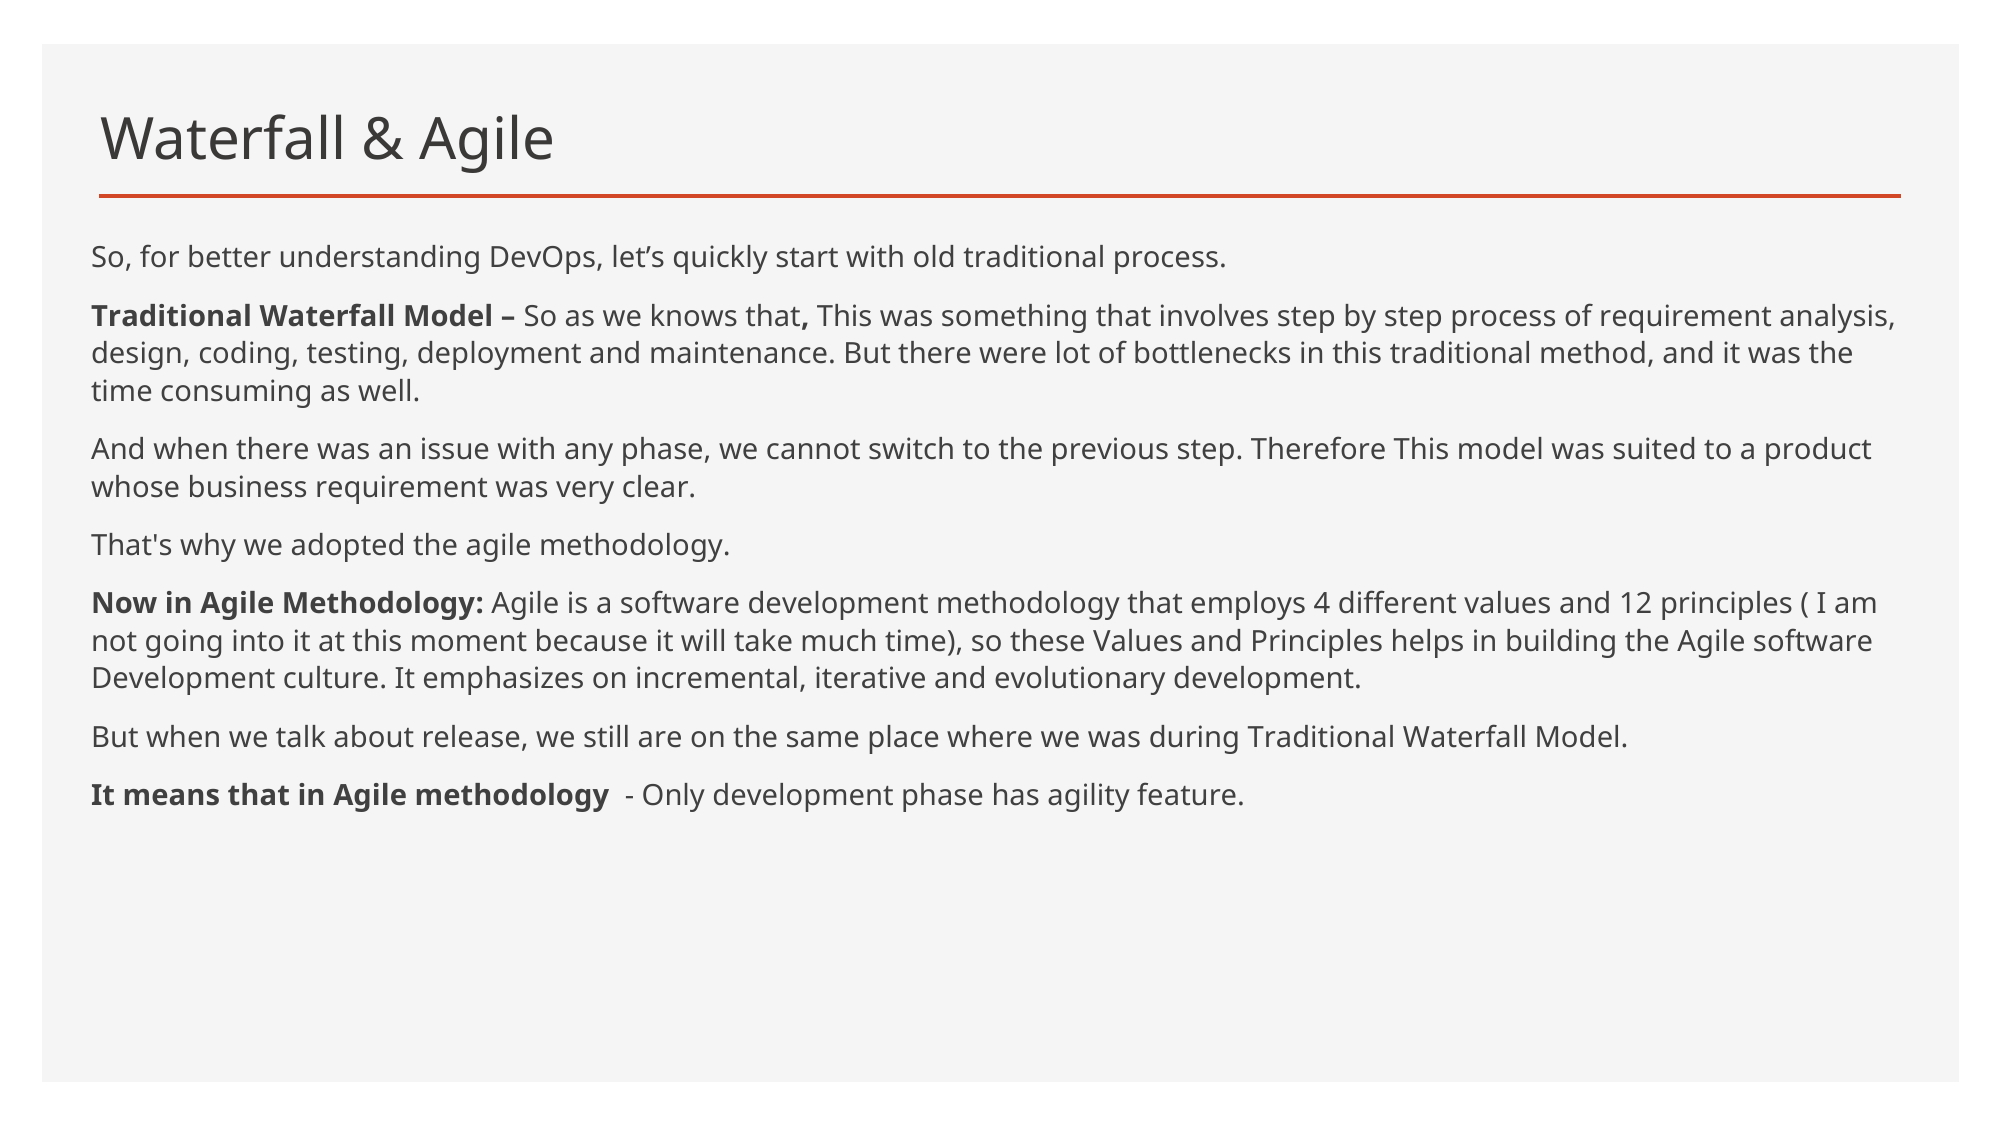

# Waterfall & Agile
So, for better understanding DevOps, let’s quickly start with old traditional process.
Traditional Waterfall Model – So as we knows that, This was something that involves step by step process of requirement analysis, design, coding, testing, deployment and maintenance. But there were lot of bottlenecks in this traditional method, and it was the time consuming as well.
And when there was an issue with any phase, we cannot switch to the previous step. Therefore This model was suited to a product whose business requirement was very clear.
That's why we adopted the agile methodology.
Now in Agile Methodology: Agile is a software development methodology that employs 4 different values and 12 principles ( I am not going into it at this moment because it will take much time), so these Values and Principles helps in building the Agile software Development culture. It emphasizes on incremental, iterative and evolutionary development.
But when we talk about release, we still are on the same place where we was during Traditional Waterfall Model.
It means that in Agile methodology - Only development phase has agility feature.